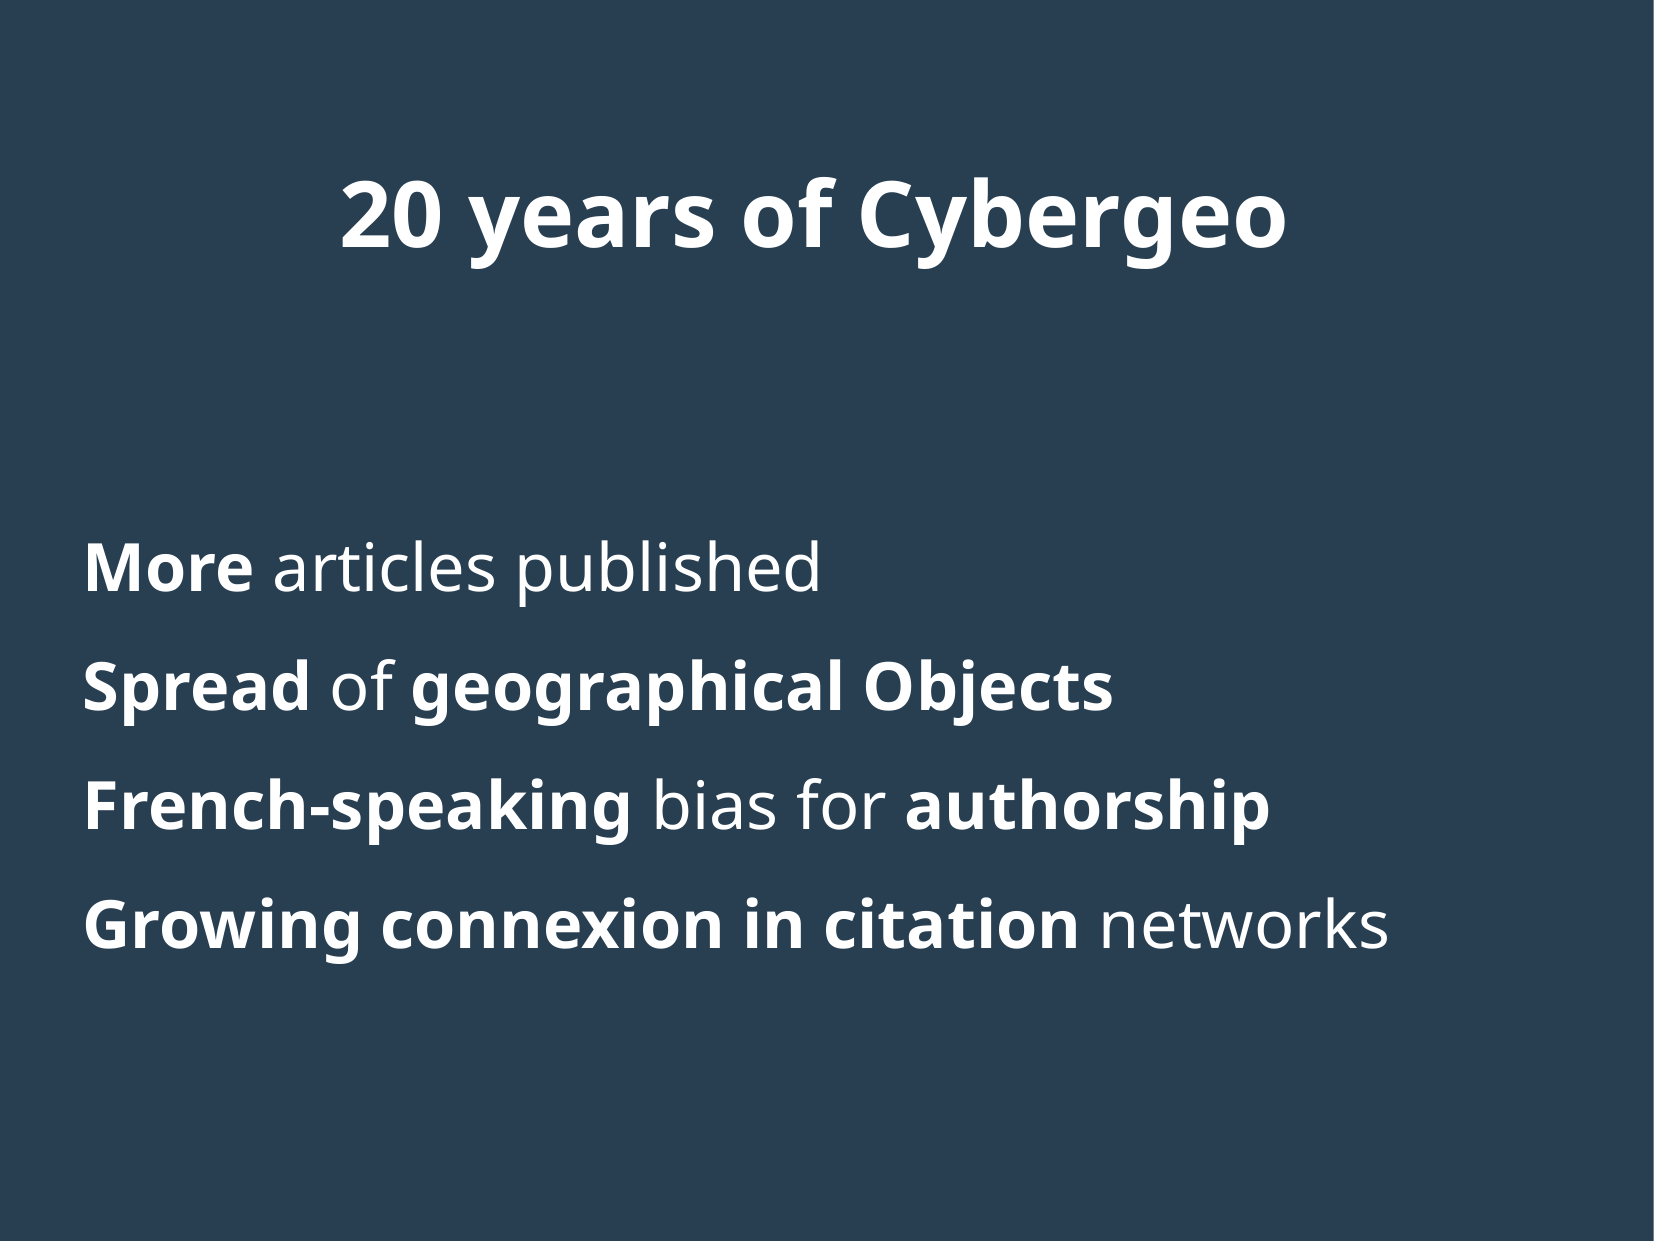

# 20 years of Cybergeo
More articles published
Spread of geographical Objects
French-speaking bias for authorship
Growing connexion in citation networks